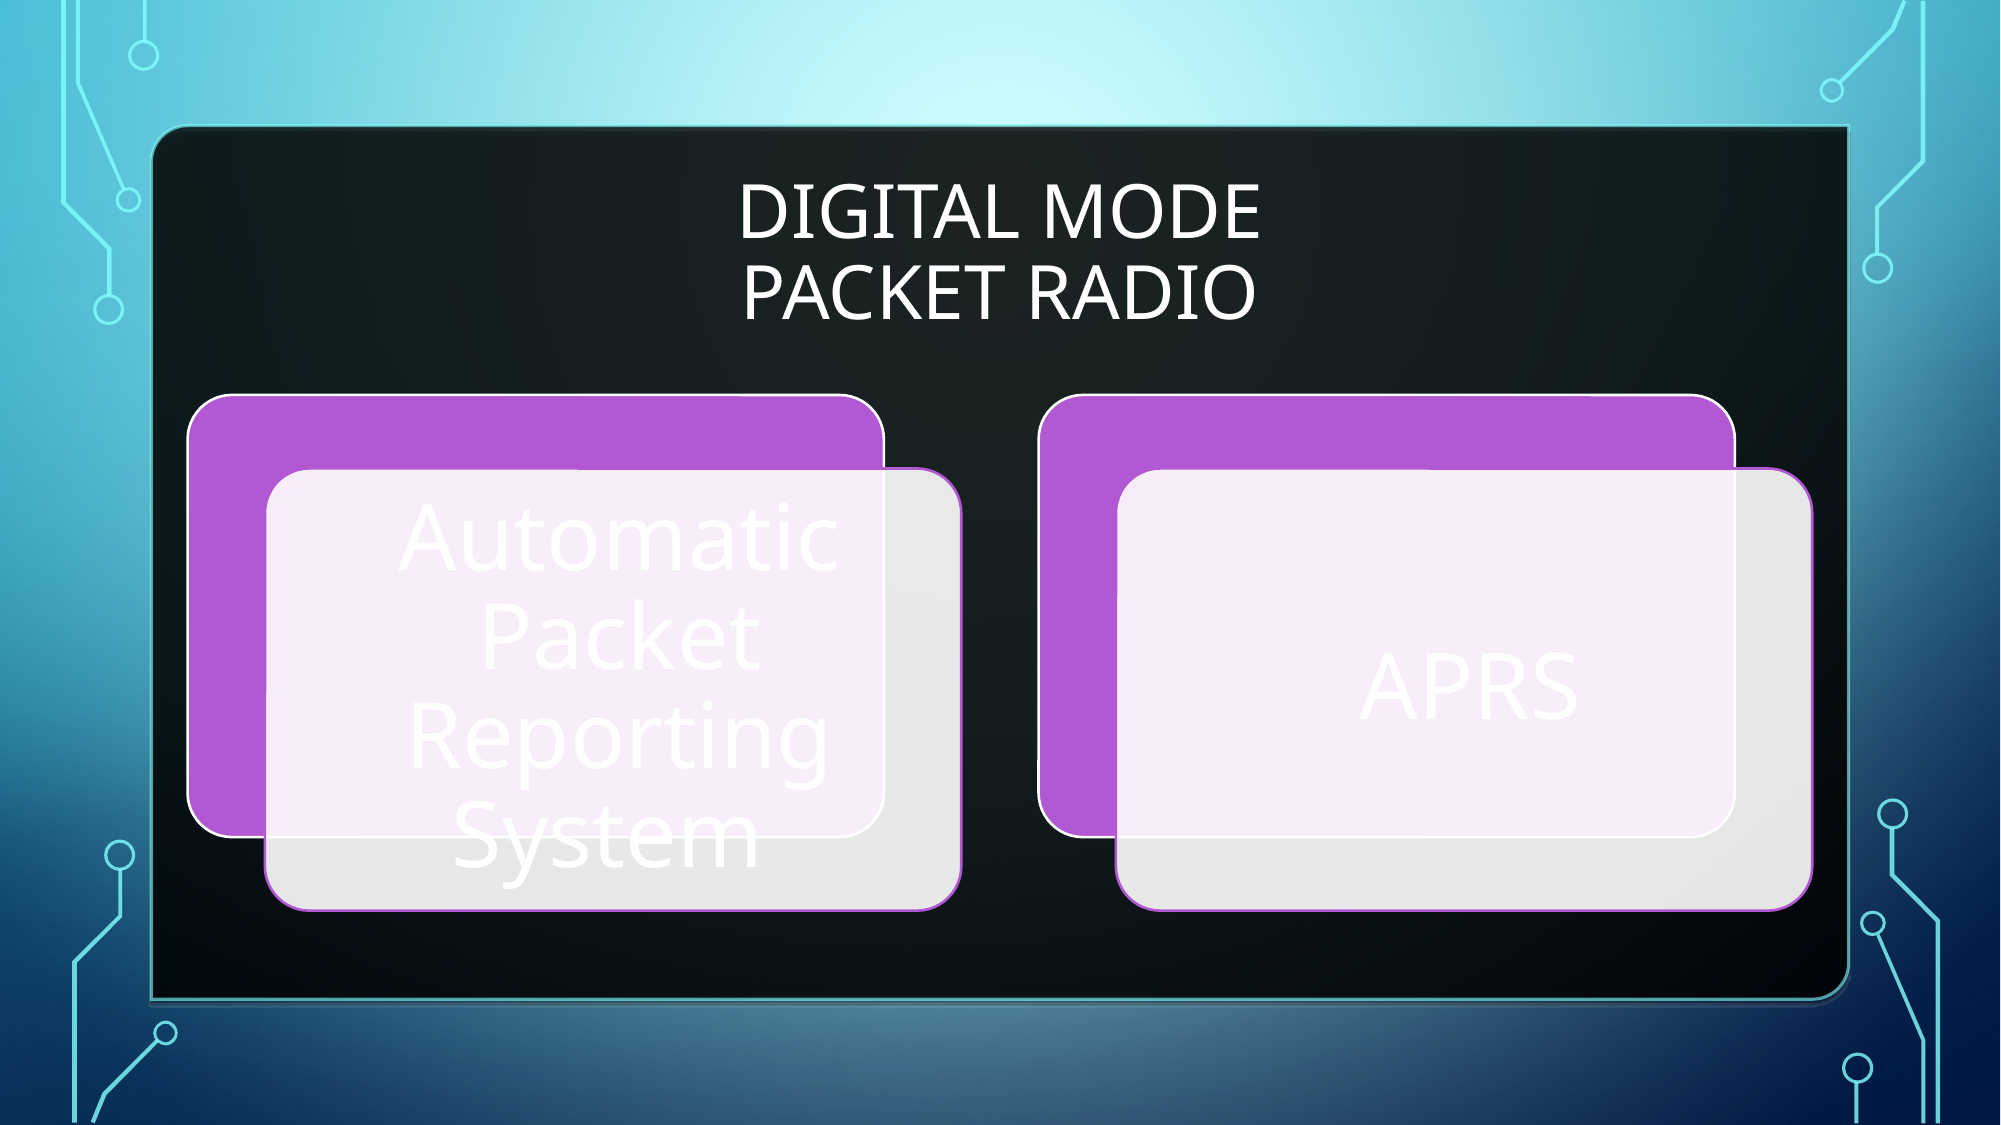

# Digital Mode Packet radio
Automatic Packet Reporting System
APRS